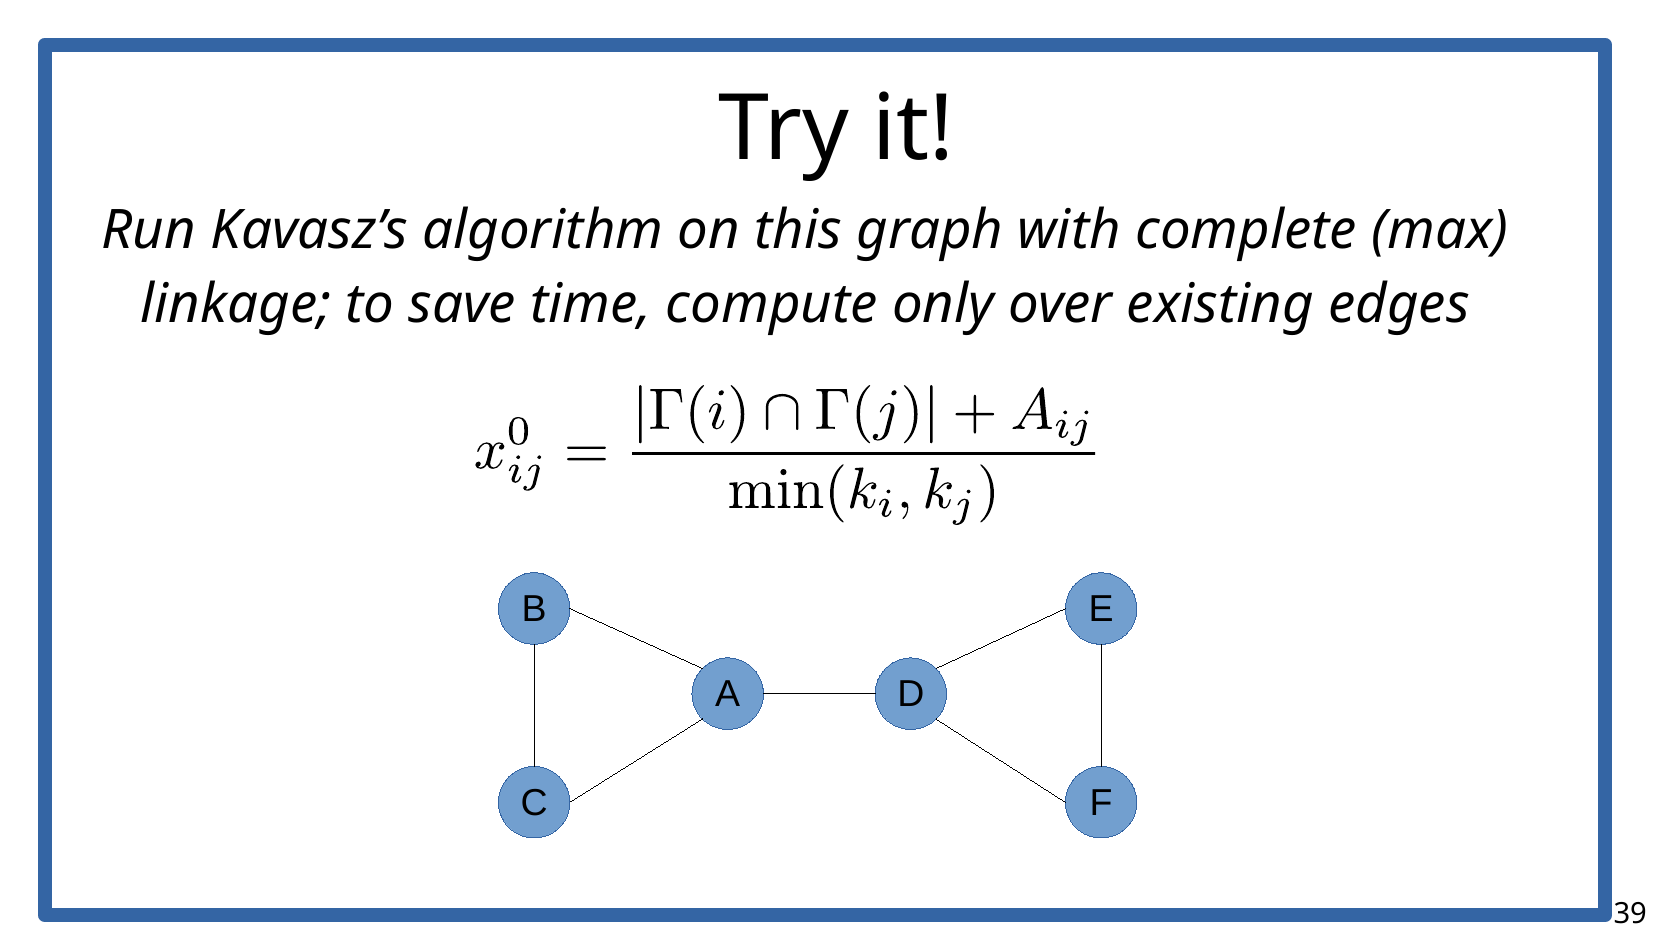

# Try it!
Run Kavasz’s algorithm on this graph with complete (max) linkage; to save time, compute only over existing edges
B
E
A
D
C
F
39